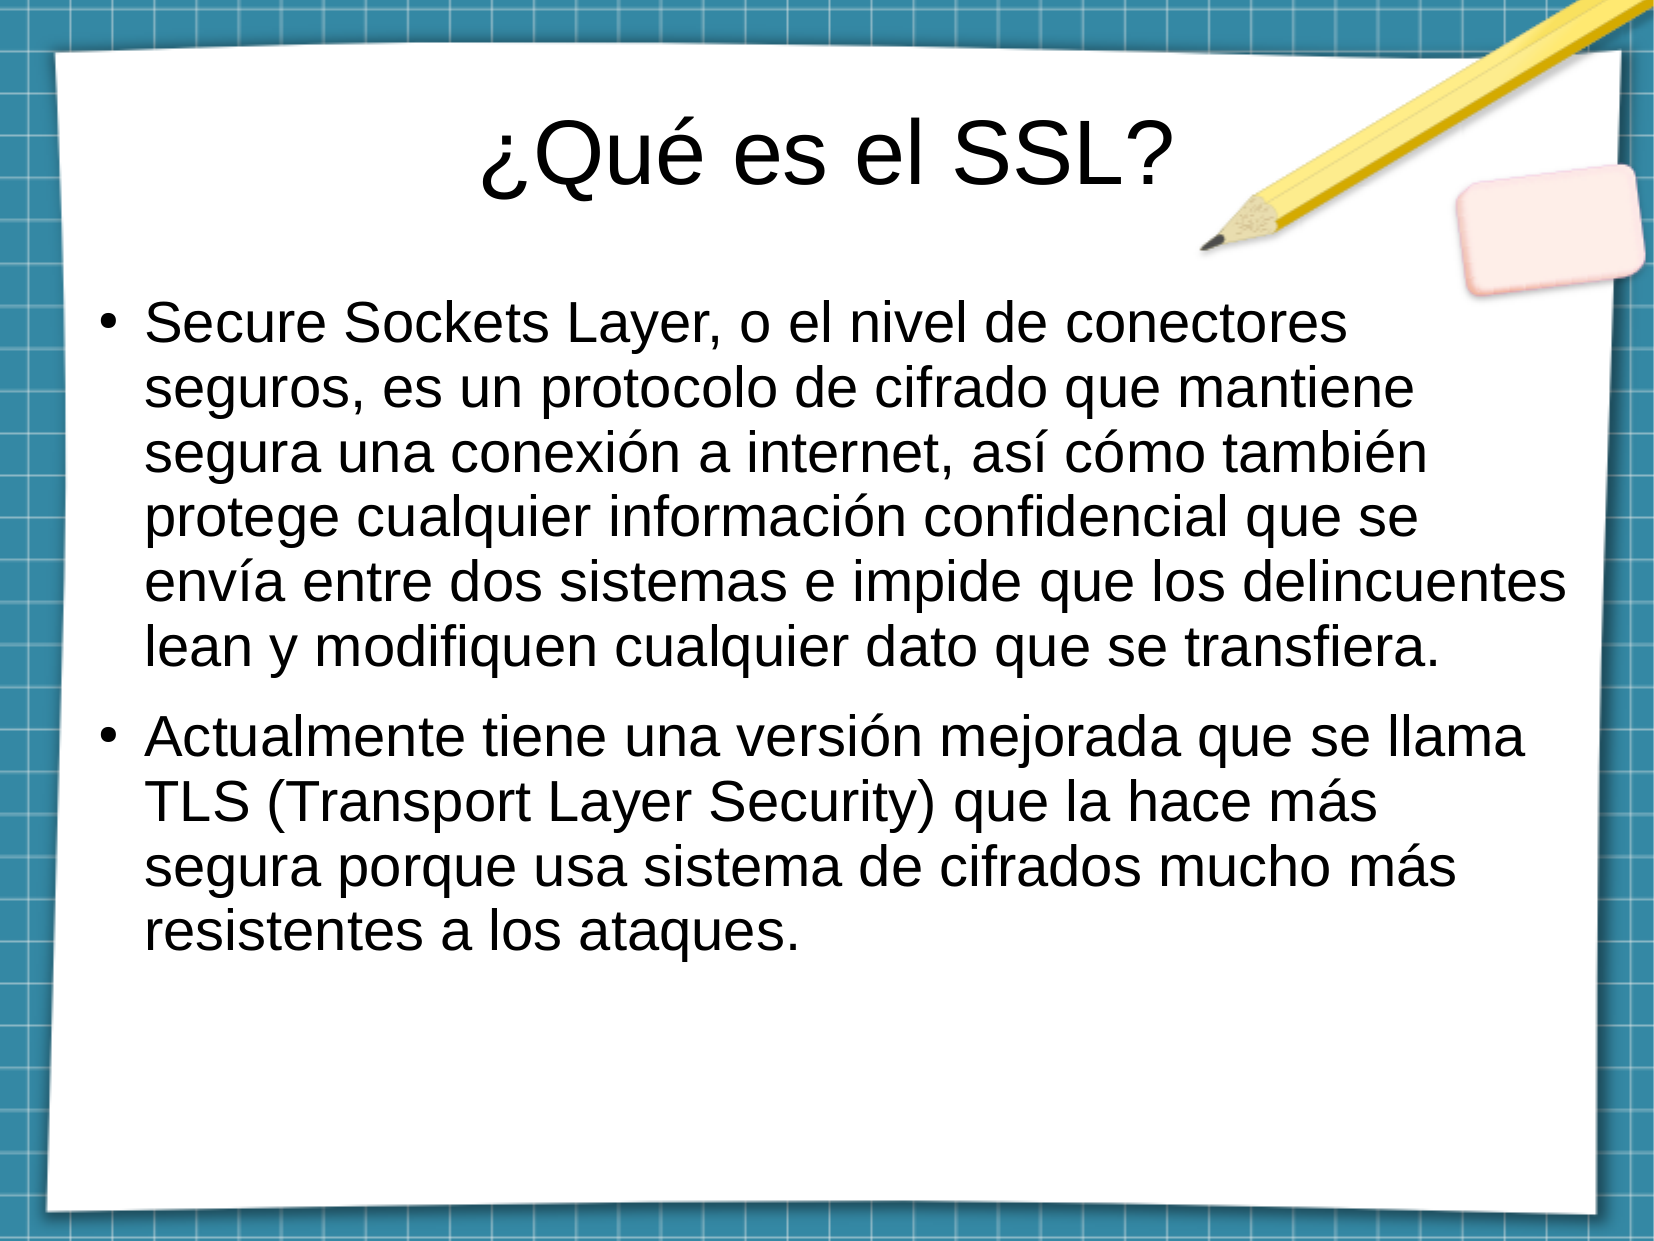

# ¿Qué es el SSL?
Secure Sockets Layer, o el nivel de conectores seguros, es un protocolo de cifrado que mantiene segura una conexión a internet, así cómo también protege cualquier información confidencial que se envía entre dos sistemas e impide que los delincuentes lean y modifiquen cualquier dato que se transfiera.
Actualmente tiene una versión mejorada que se llama TLS (Transport Layer Security) que la hace más segura porque usa sistema de cifrados mucho más resistentes a los ataques.